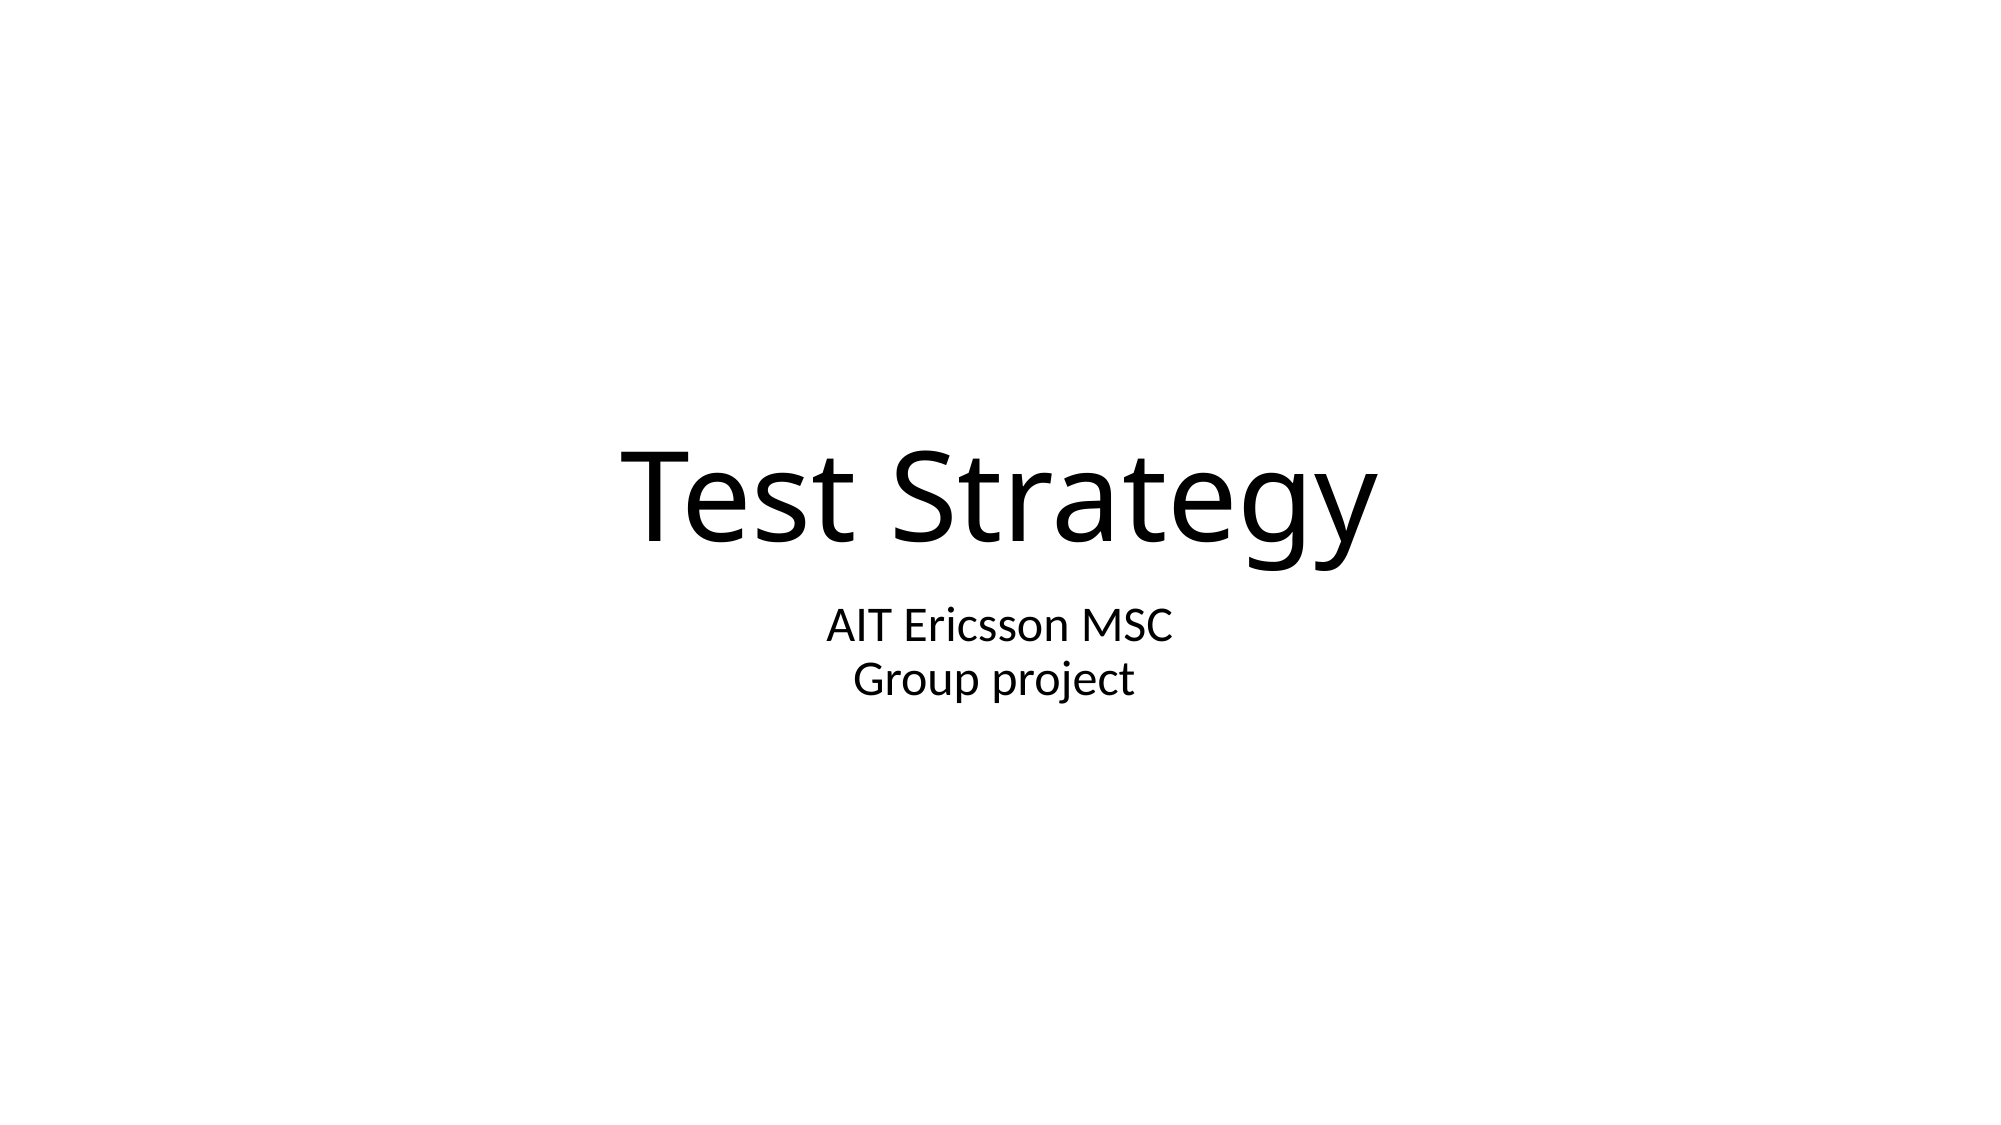

# Test Strategy
AIT Ericsson MSC
Group project